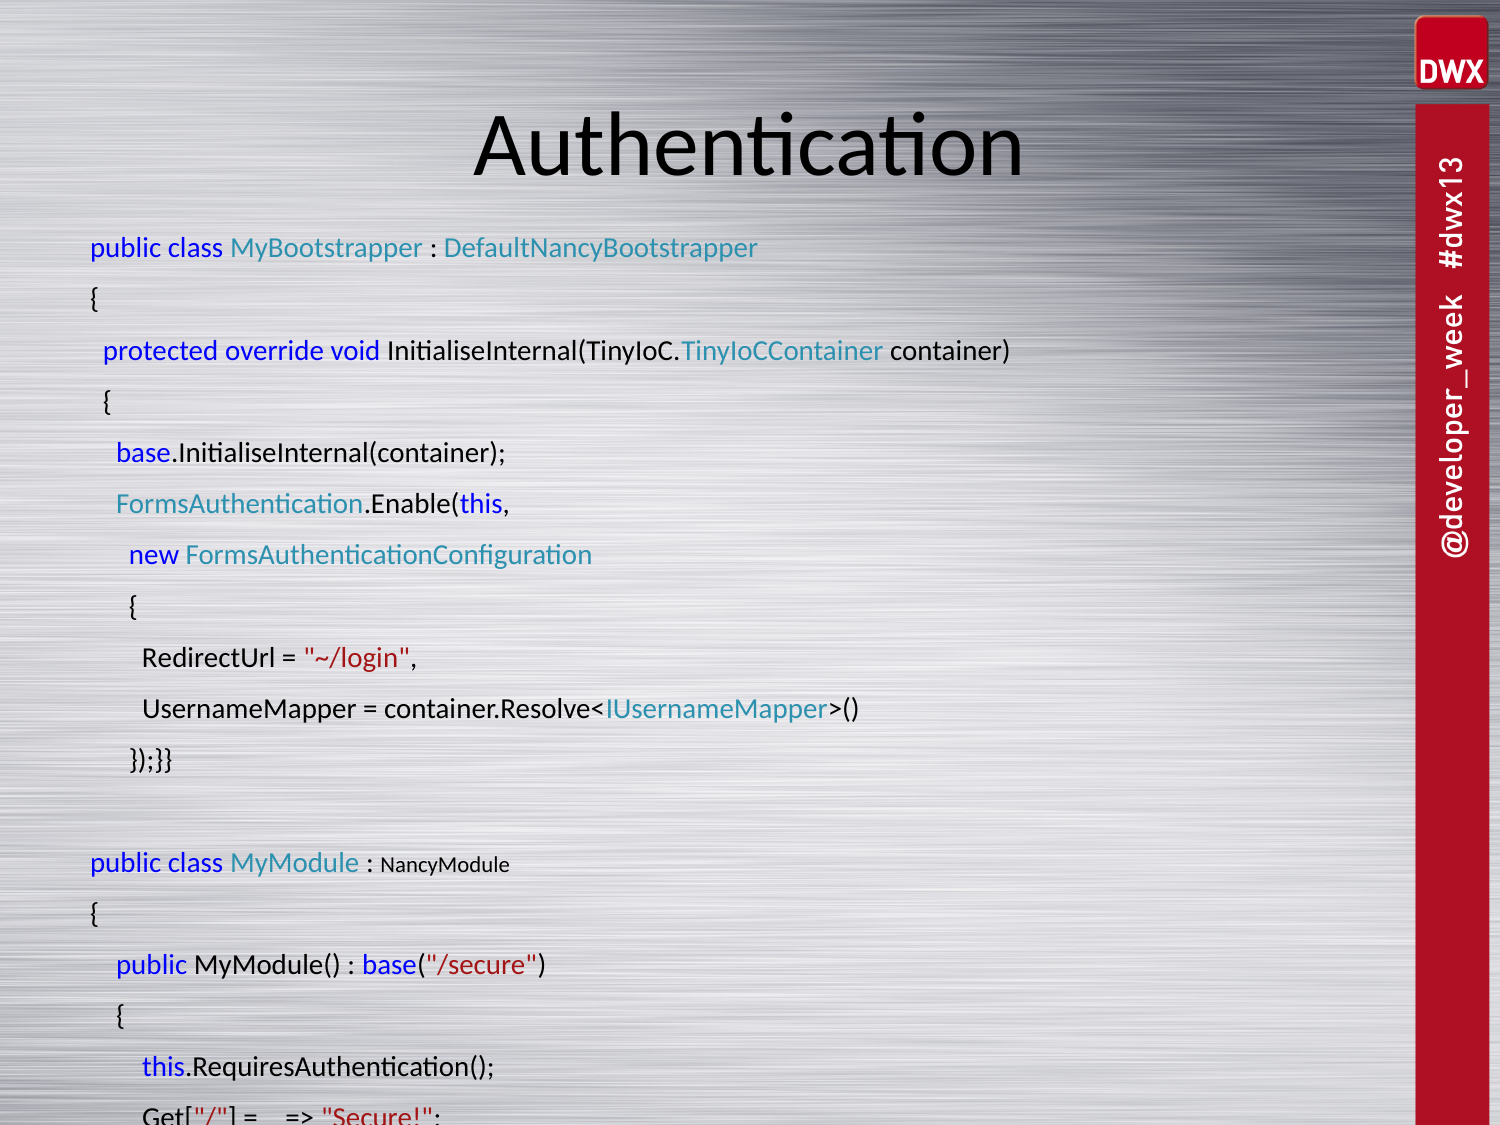

# Authentication
public class MyBootstrapper : DefaultNancyBootstrapper
{
 protected override void InitialiseInternal(TinyIoC.TinyIoCContainer container)
 {
 base.InitialiseInternal(container);
 FormsAuthentication.Enable(this,
 new FormsAuthenticationConfiguration
 {
 RedirectUrl = "~/login",
 UsernameMapper = container.Resolve<IUsernameMapper>()
 });}}
public class MyModule : NancyModule
{
 public MyModule() : base("/secure")
 {
 this.RequiresAuthentication();
 Get["/"] = _ => "Secure!";
 }
}